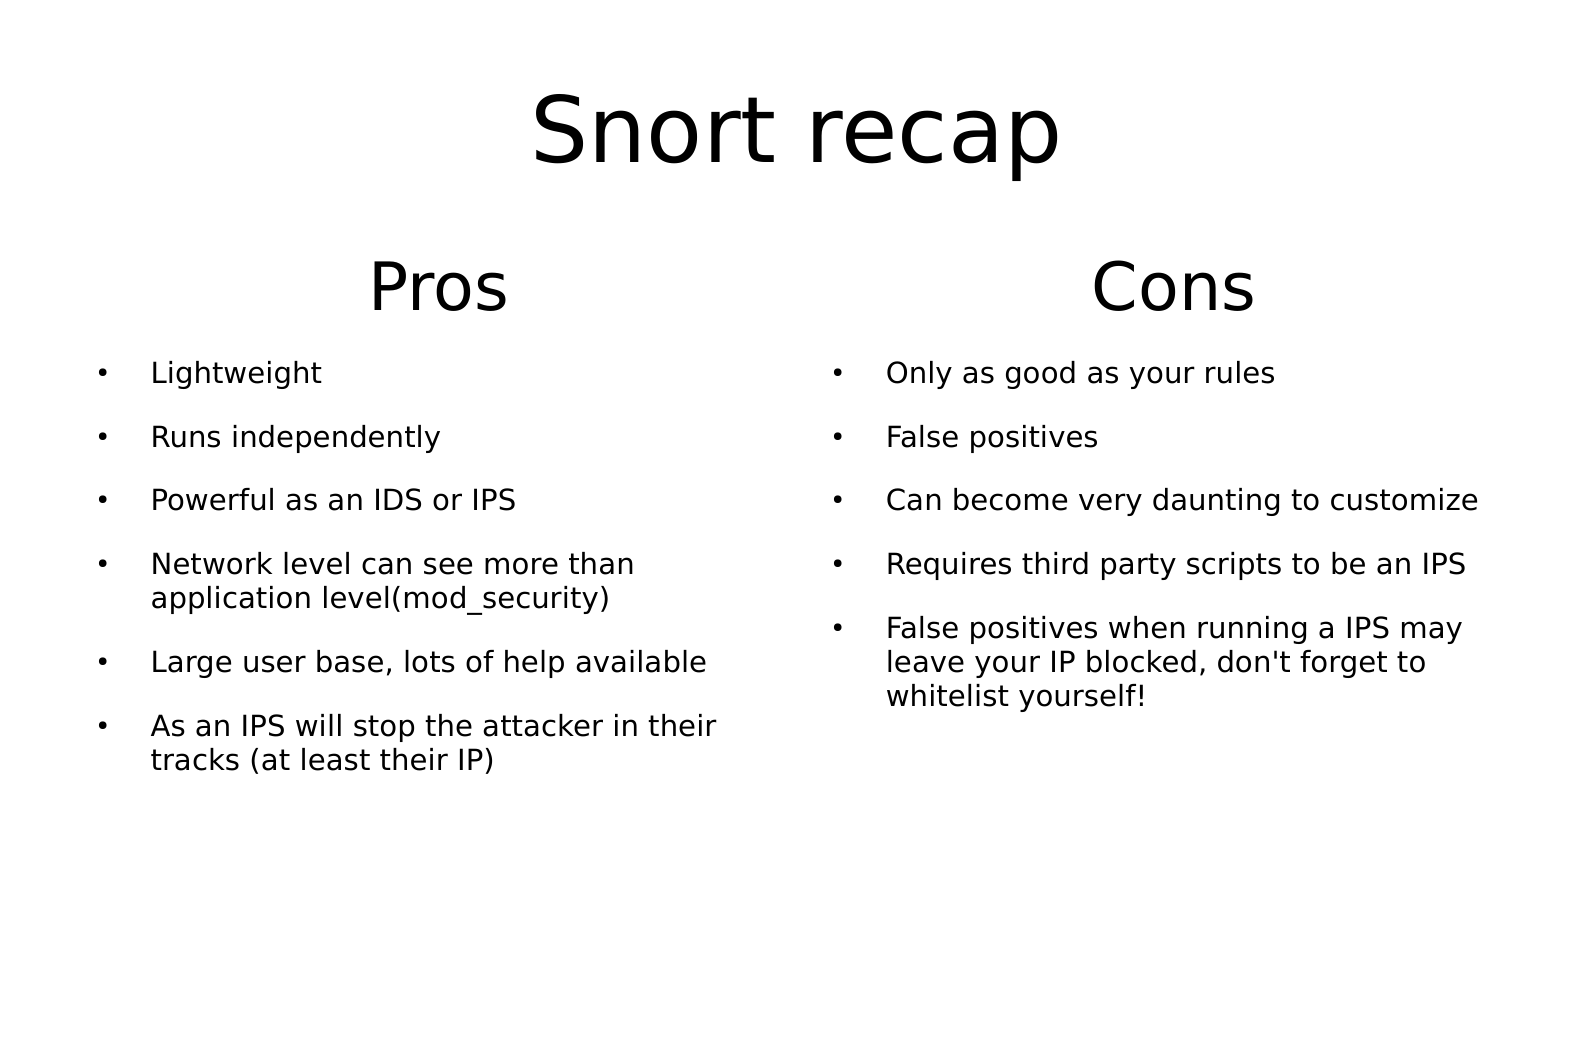

# Snort recap
Pros
Lightweight
Runs independently
Powerful as an IDS or IPS
Network level can see more than application level(mod_security)
Large user base, lots of help available
As an IPS will stop the attacker in their tracks (at least their IP)
Cons
Only as good as your rules
False positives
Can become very daunting to customize
Requires third party scripts to be an IPS
False positives when running a IPS may leave your IP blocked, don't forget to whitelist yourself!